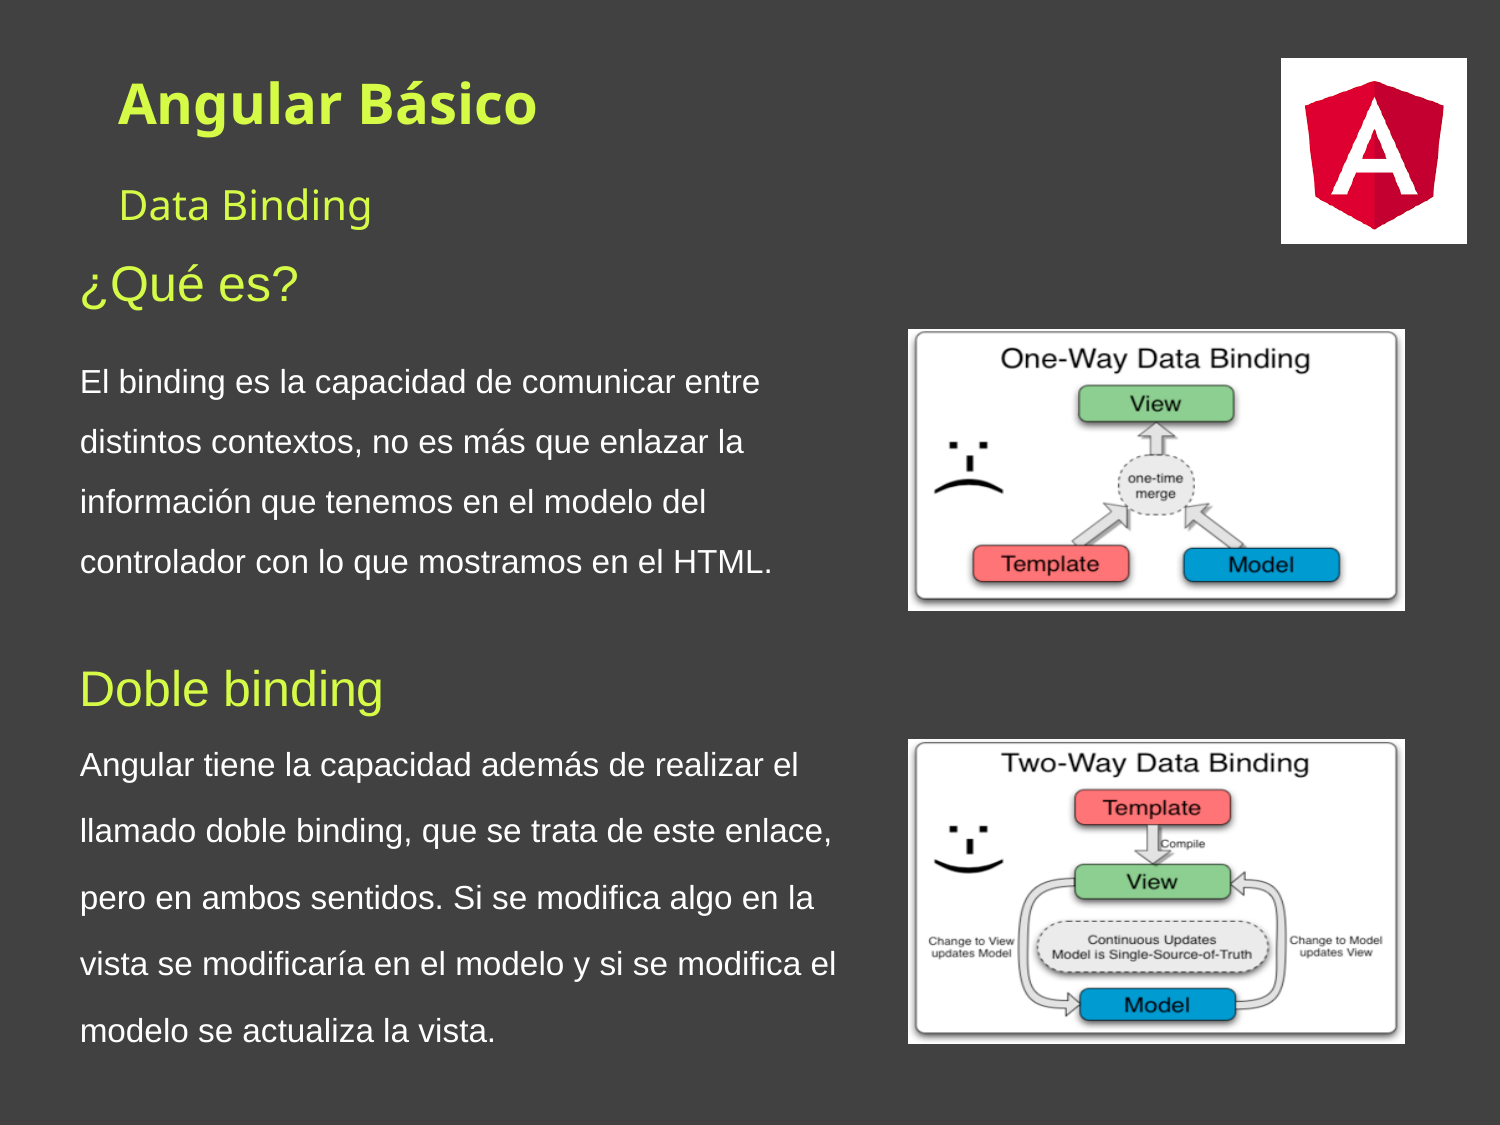

Angular Básico
# Data Binding
¿Qué es?
El binding es la capacidad de comunicar entre distintos contextos, no es más que enlazar la información que tenemos en el modelo del controlador con lo que mostramos en el HTML.
Doble binding
Angular tiene la capacidad además de realizar el
llamado doble binding, que se trata de este enlace,
pero en ambos sentidos. Si se modifica algo en la
vista se modificaría en el modelo y si se modifica el
modelo se actualiza la vista.